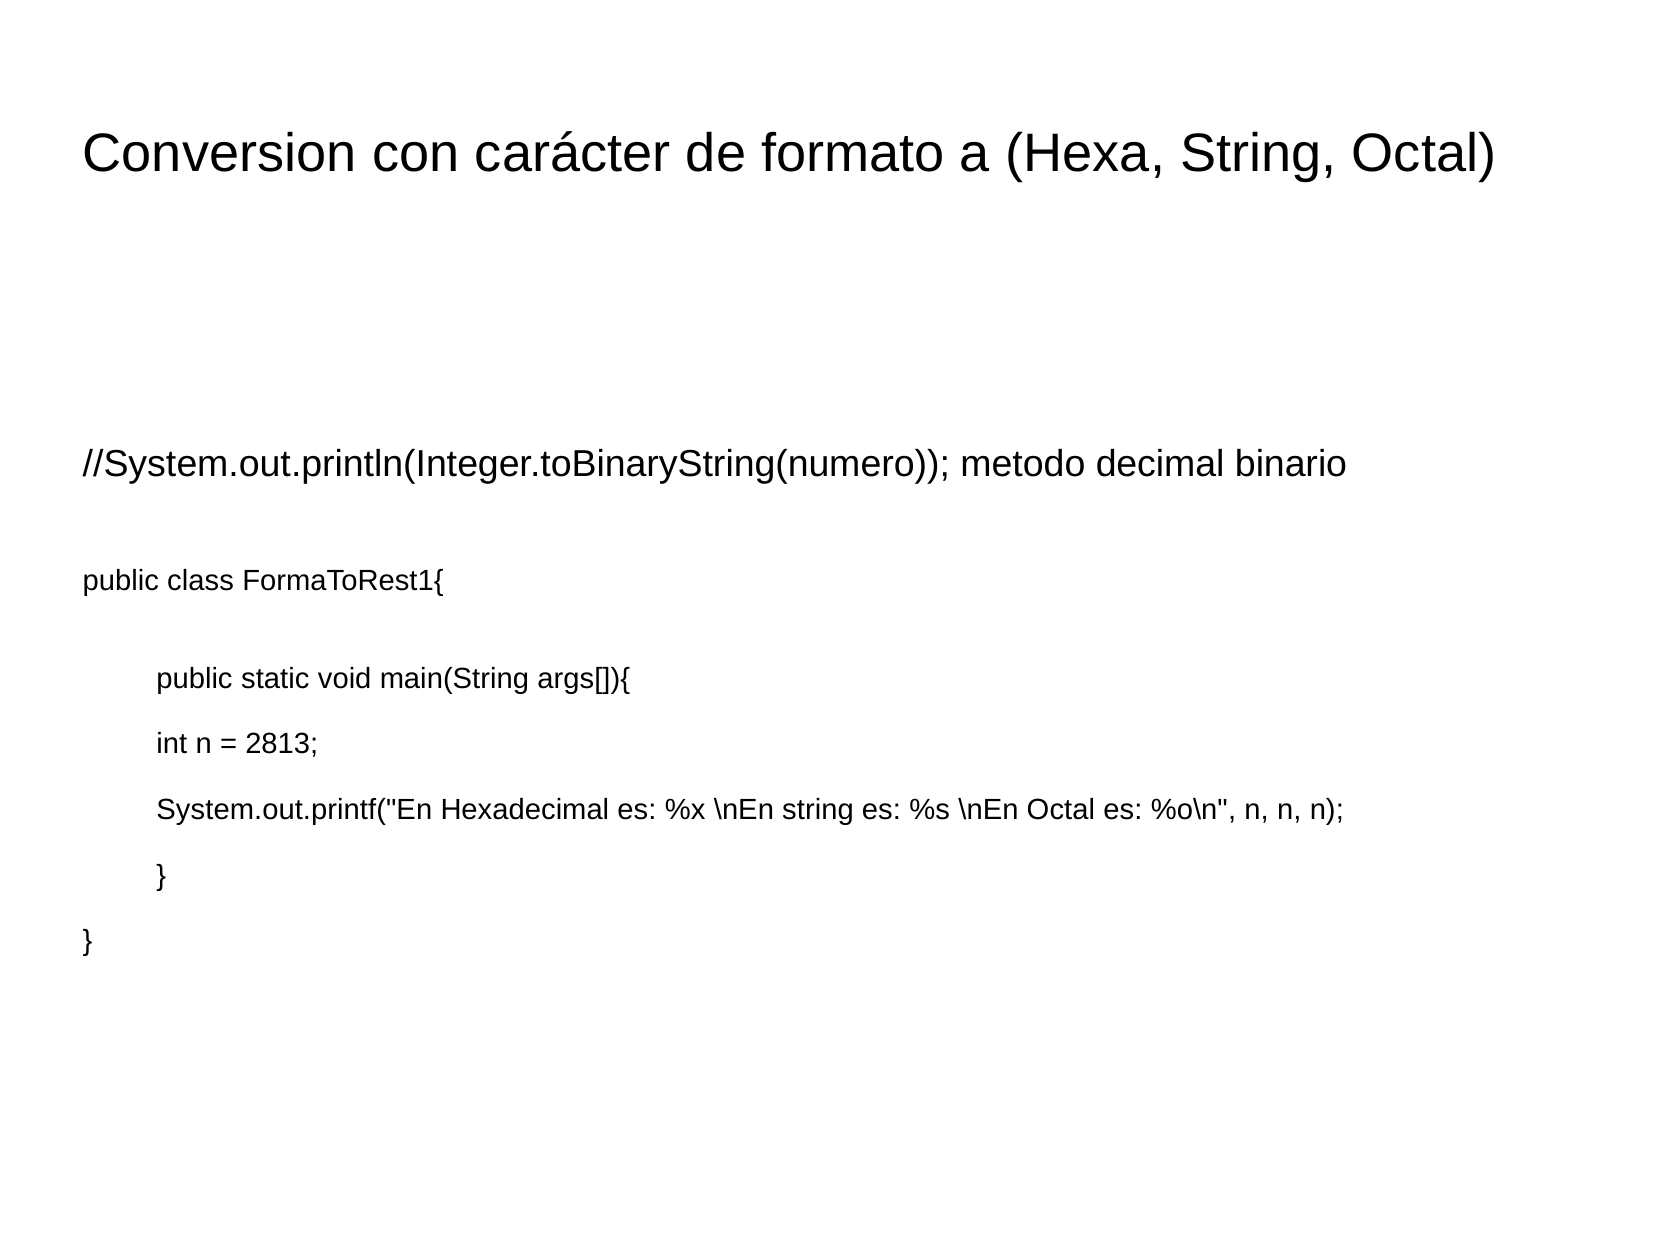

# Conversion con carácter de formato a (Hexa, String, Octal)
//System.out.println(Integer.toBinaryString(numero)); metodo decimal binario
public class FormaToRest1{
	public static void main(String args[]){
 	int n = 2813;
 	System.out.printf("En Hexadecimal es: %x \nEn string es: %s \nEn Octal es: %o\n", n, n, n);
	}
}